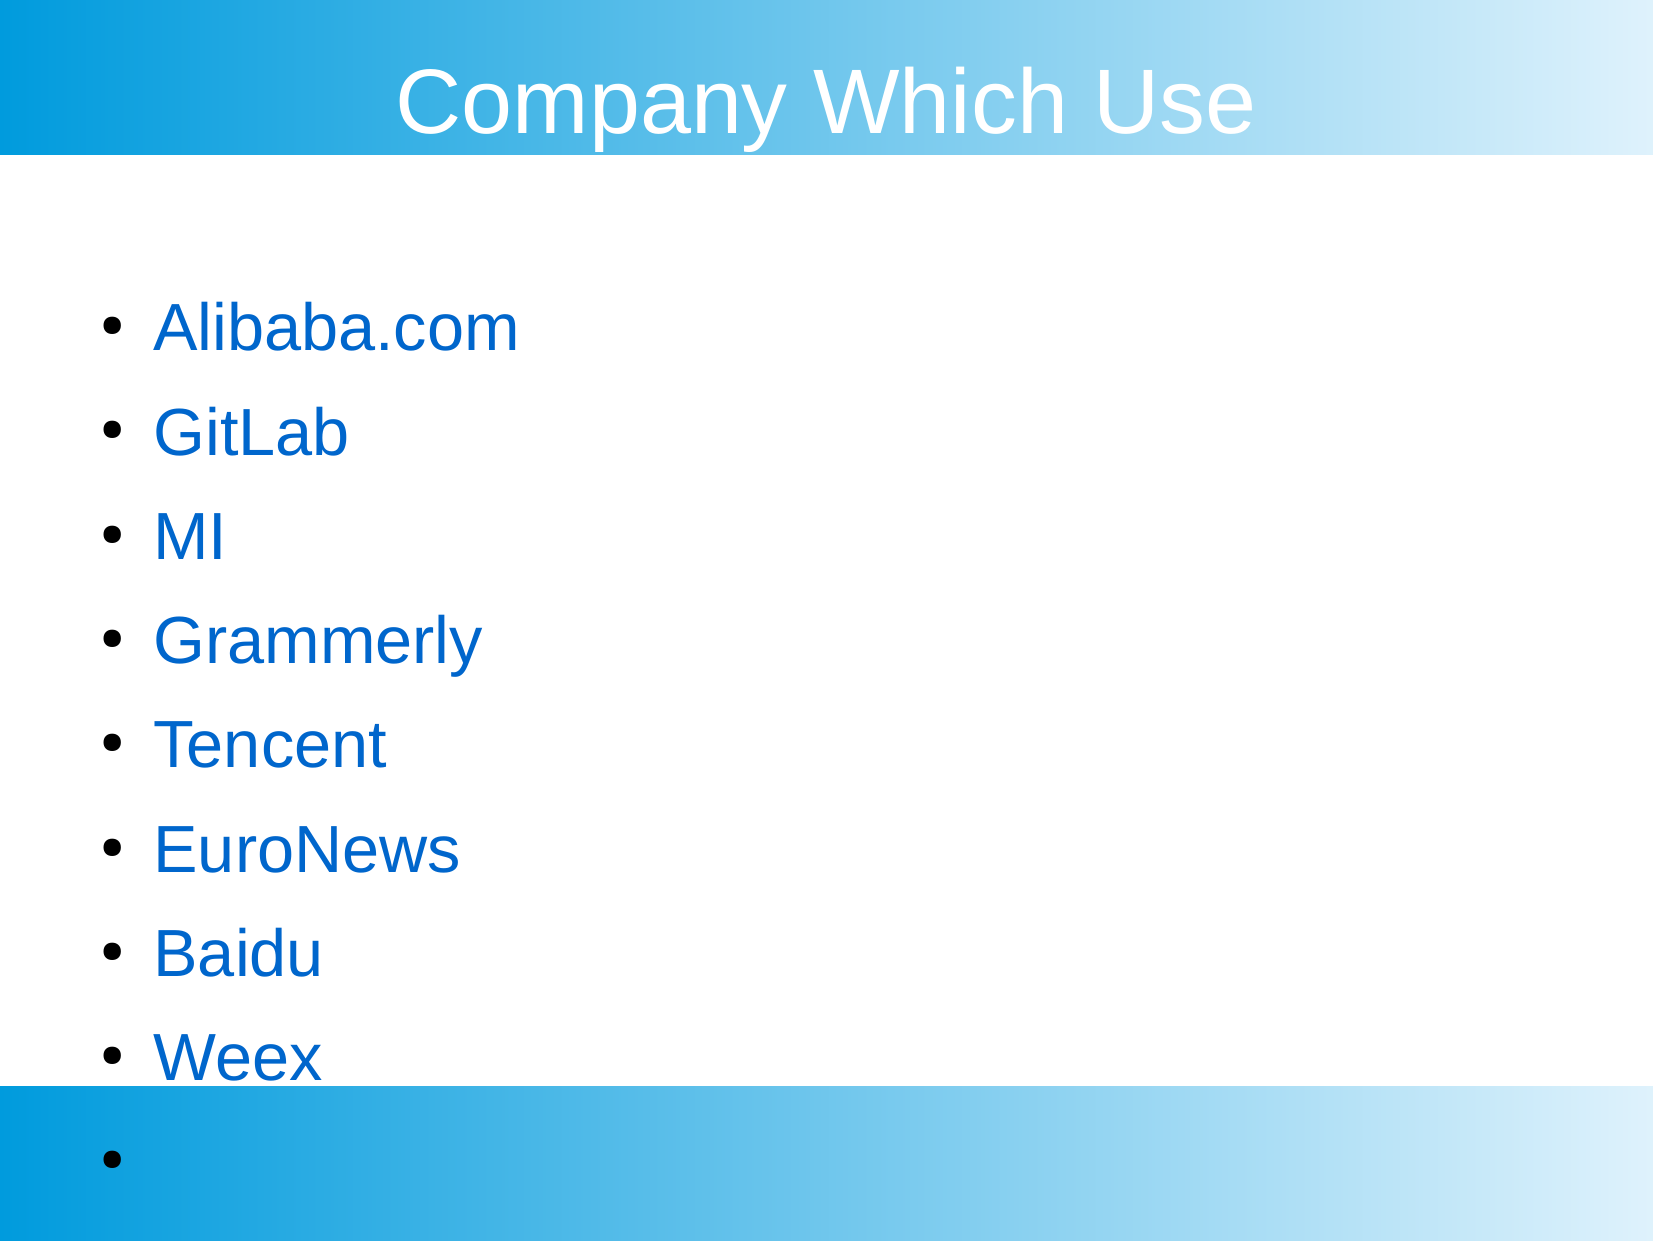

# Company Which Use
Alibaba.com
GitLab
MI
Grammerly
Tencent
EuroNews
Baidu
Weex